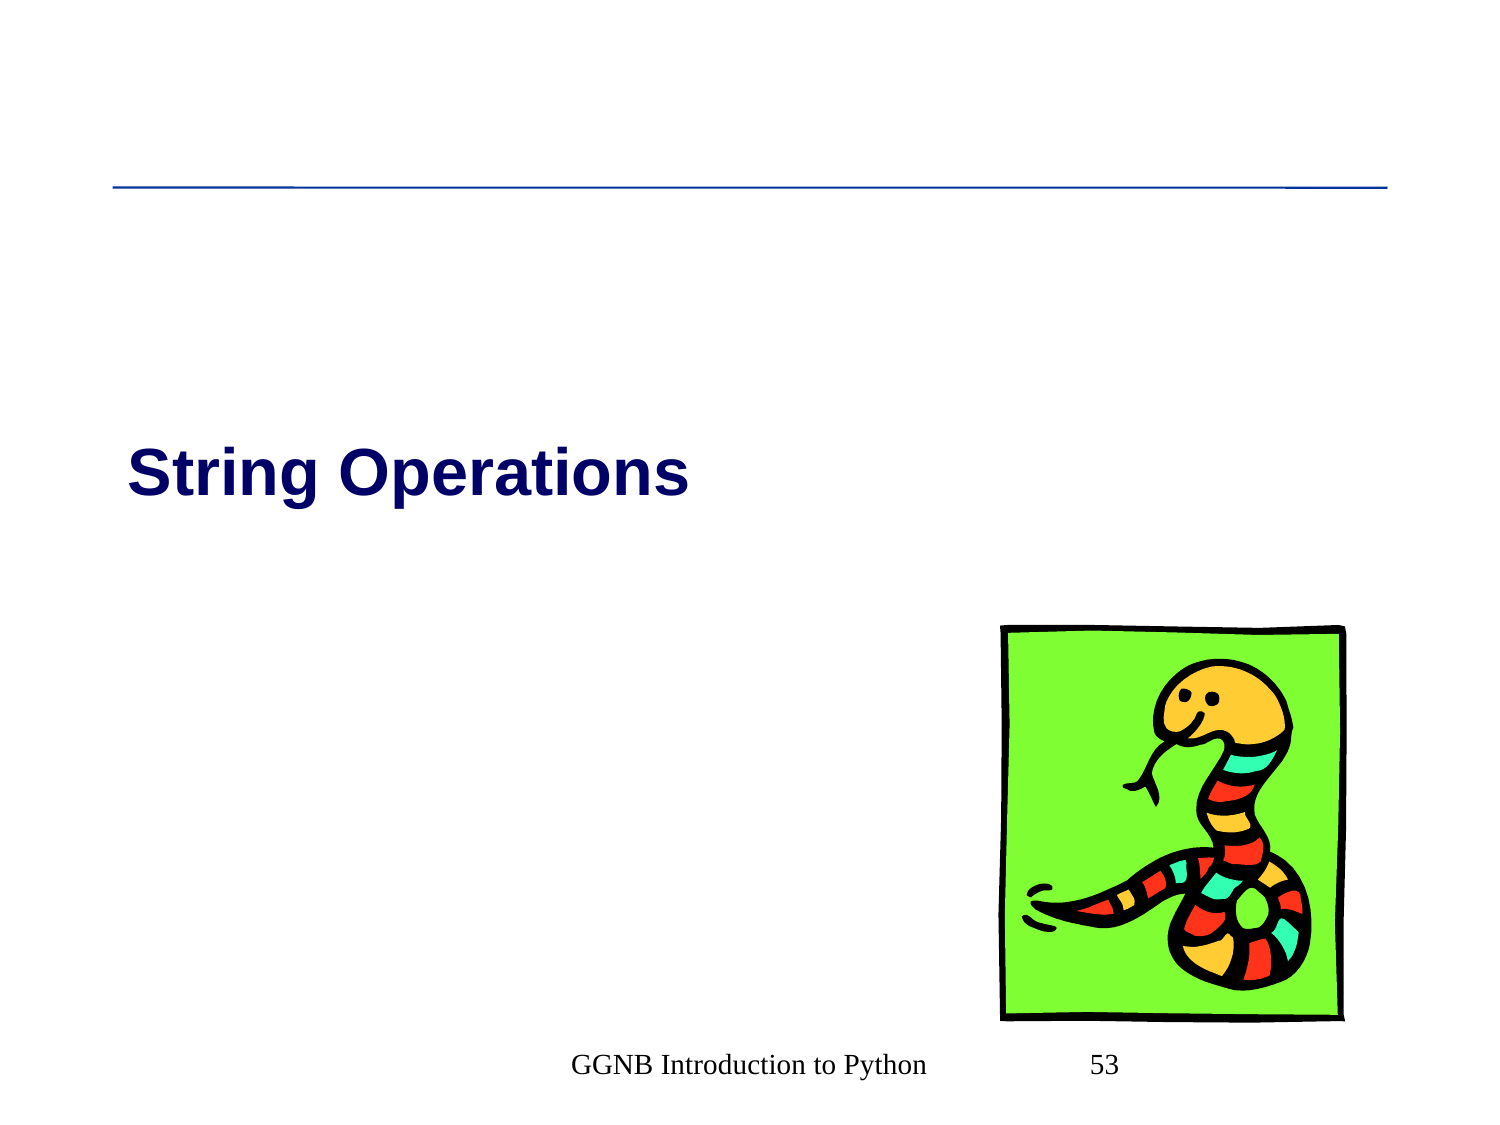

# String Operations
GGNB Introduction to Python
53